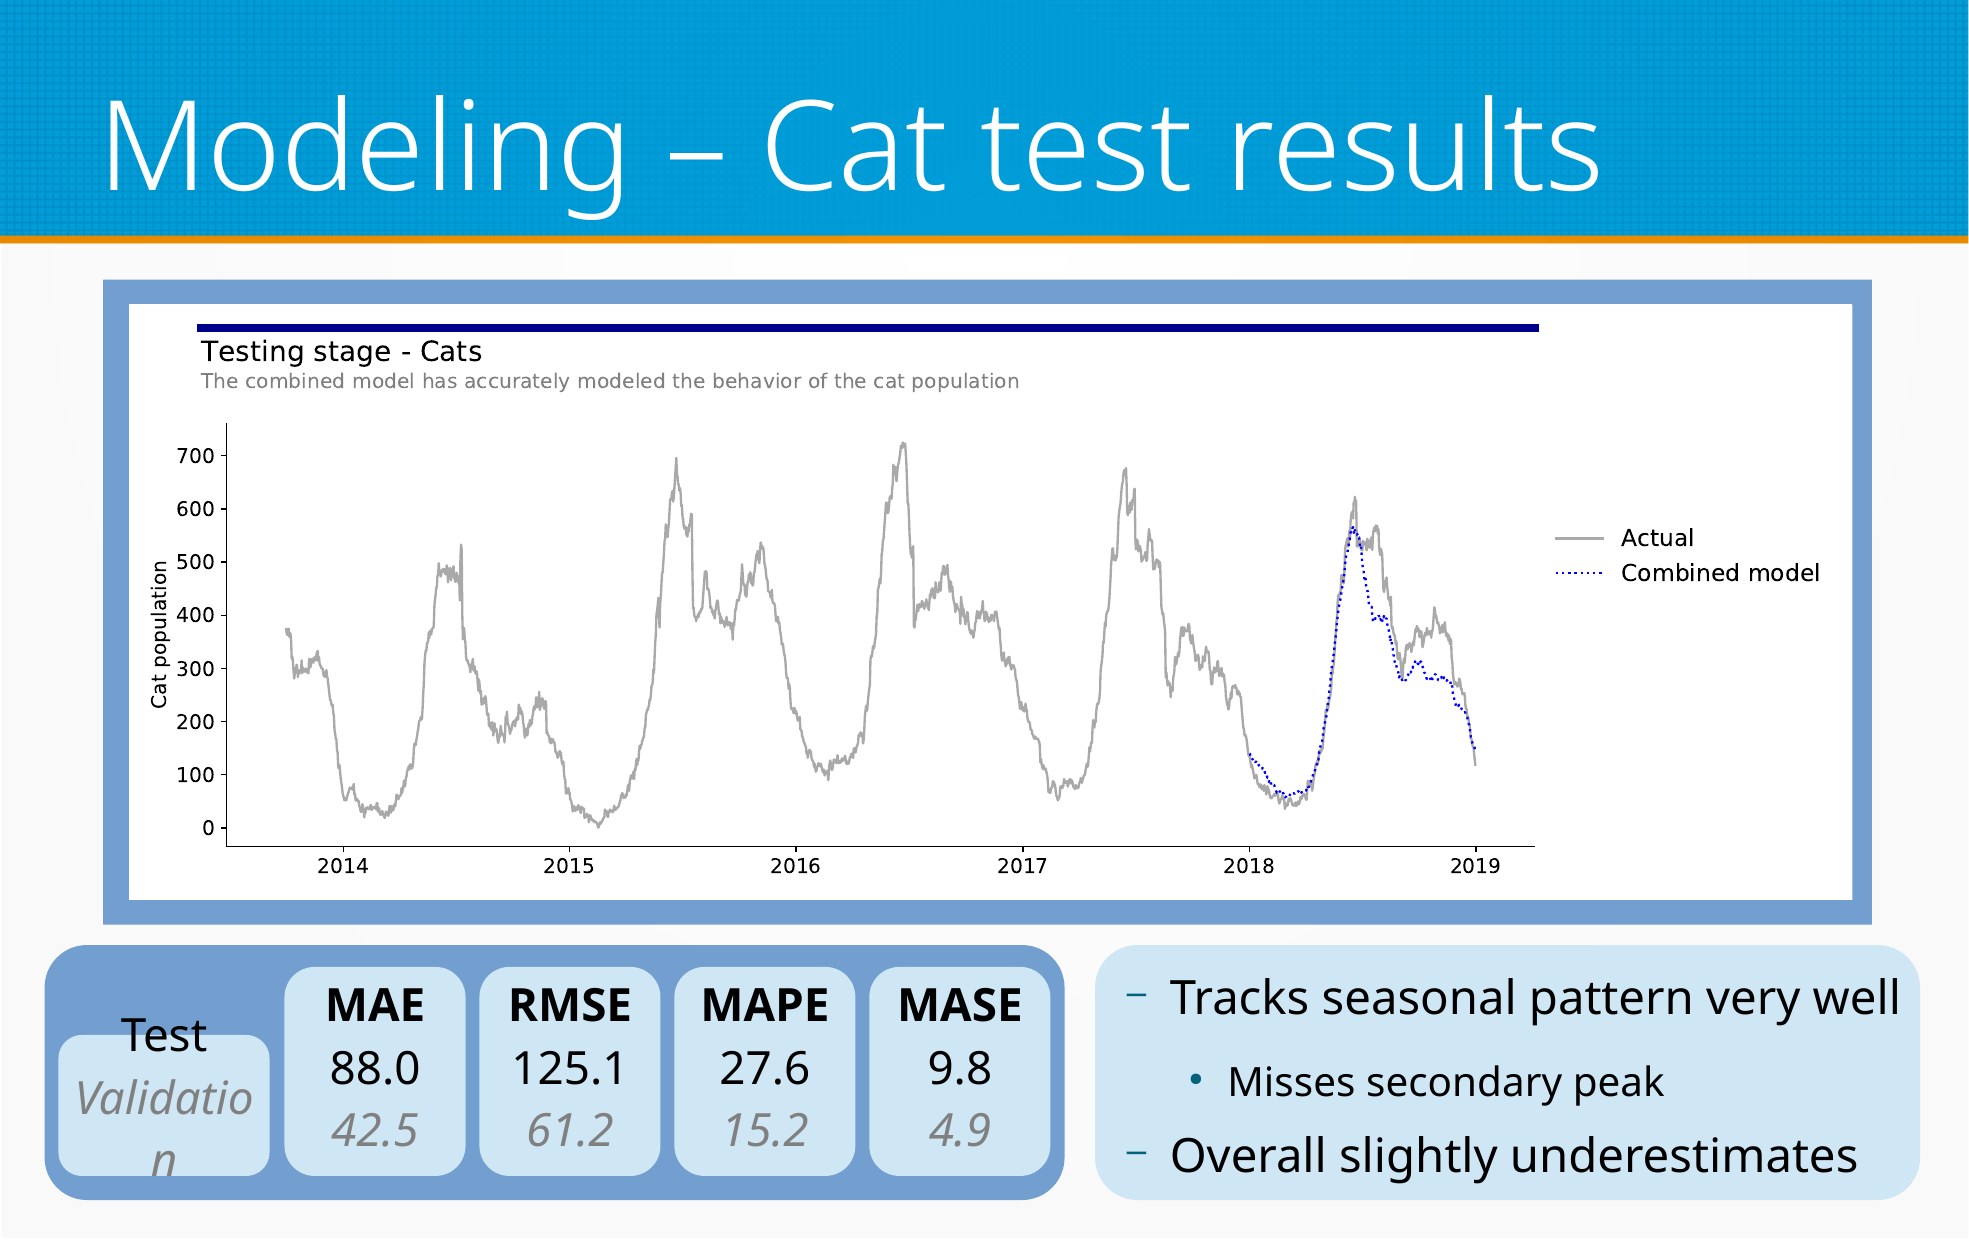

# Modeling – Cat test results
Tracks seasonal pattern very well
Misses secondary peak
Overall slightly underestimates
MAE
88.0
42.5
RMSE
125.1
61.2
MAPE
27.6
15.2
MASE
9.8
4.9
Test
Validation